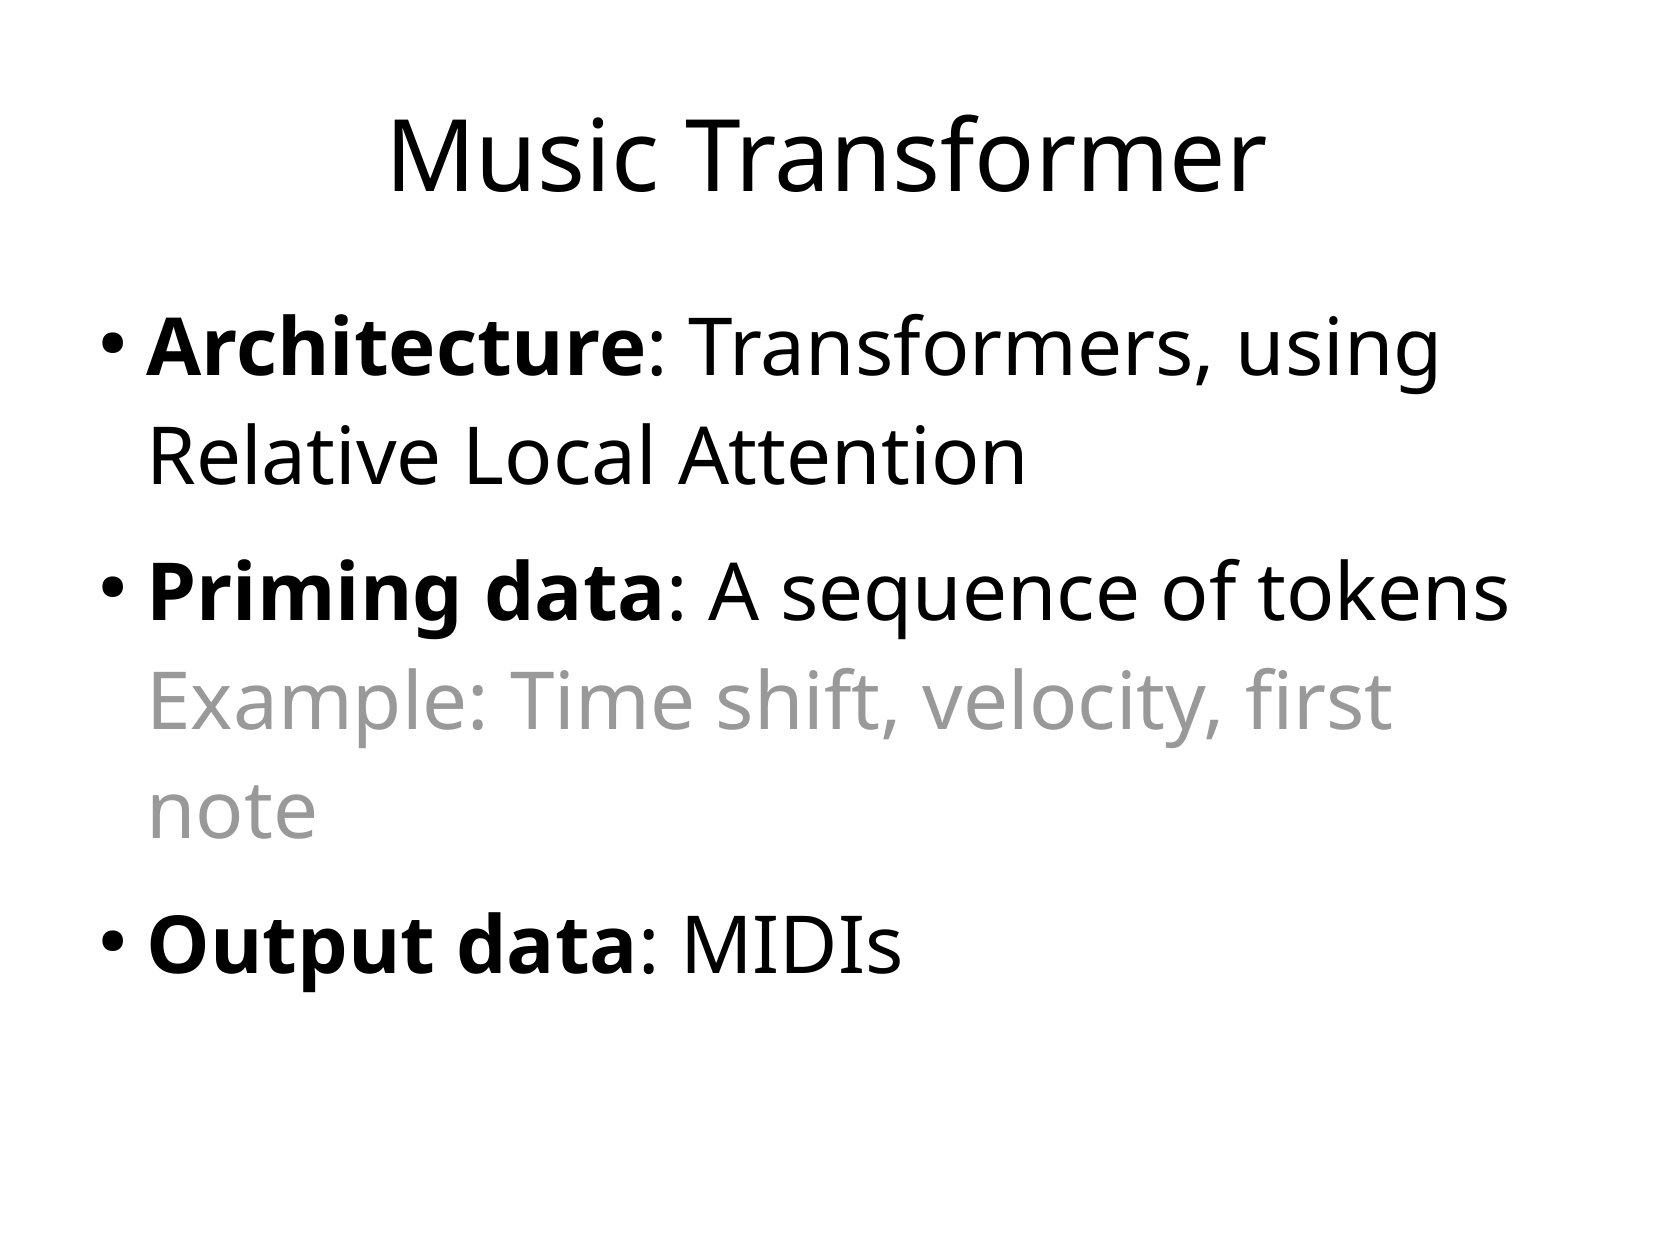

# Music Transformer
Architecture: Transformers, using Relative Local Attention
Priming data: A sequence of tokens
Example: Time shift, velocity, first note
Output data: MIDIs